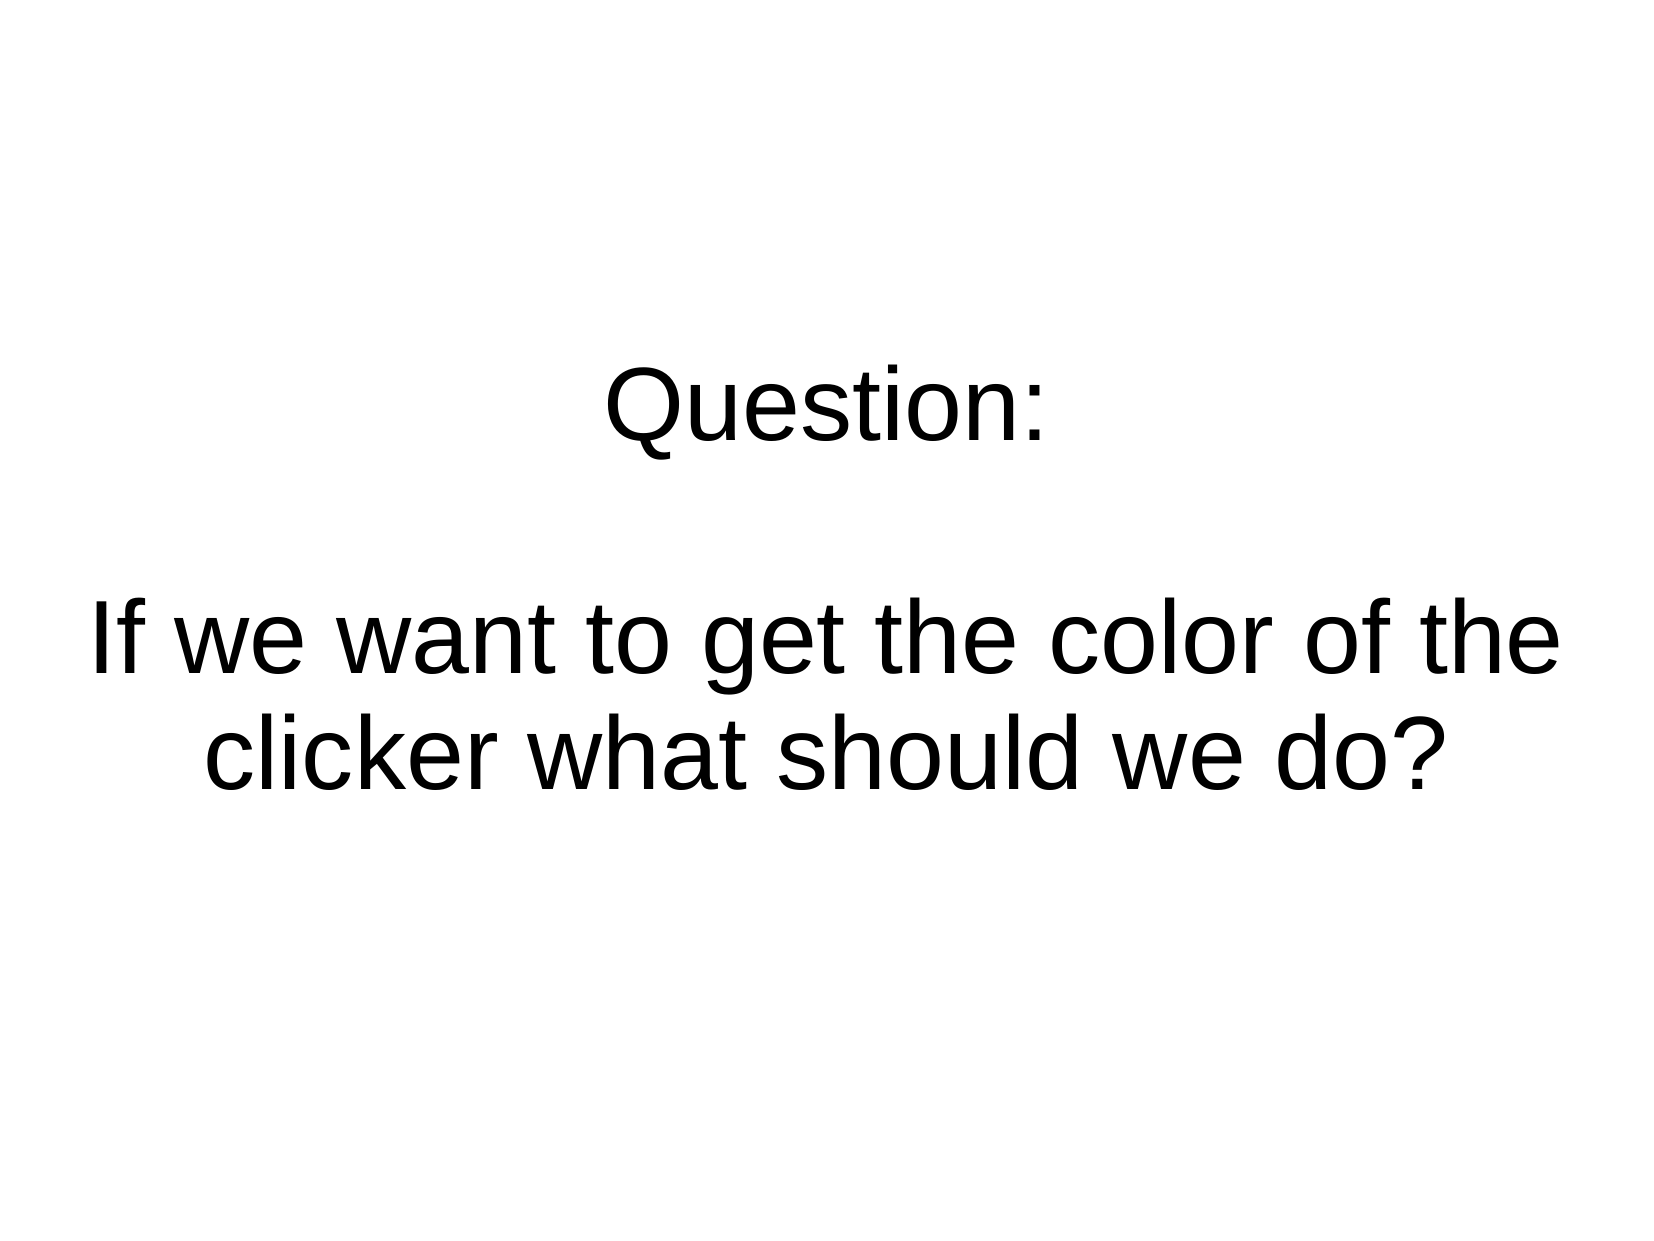

# Question:
If we want to get the color of the clicker what should we do?